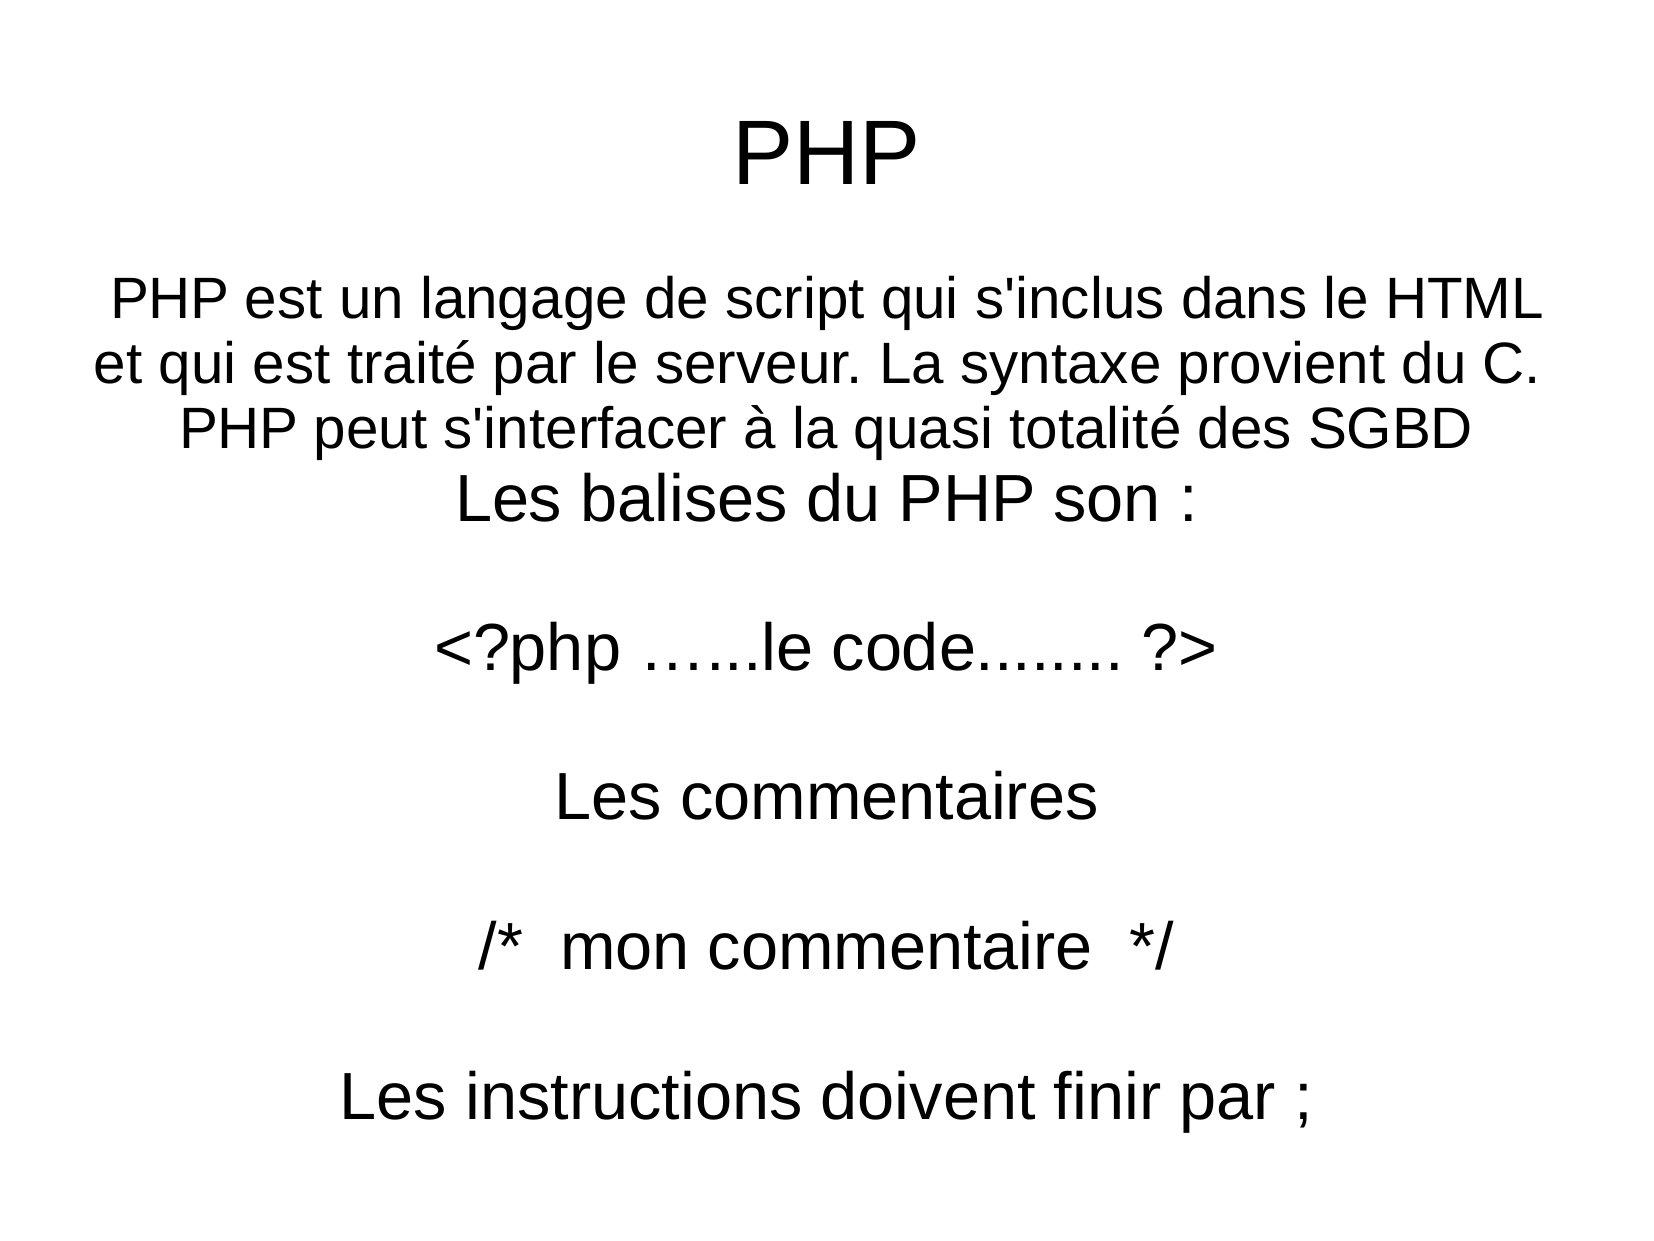

# PHP
PHP est un langage de script qui s'inclus dans le HTML et qui est traité par le serveur. La syntaxe provient du C.
PHP peut s'interfacer à la quasi totalité des SGBD
Les balises du PHP son :
<?php …...le code........ ?>
Les commentaires
/* mon commentaire */
Les instructions doivent finir par ;